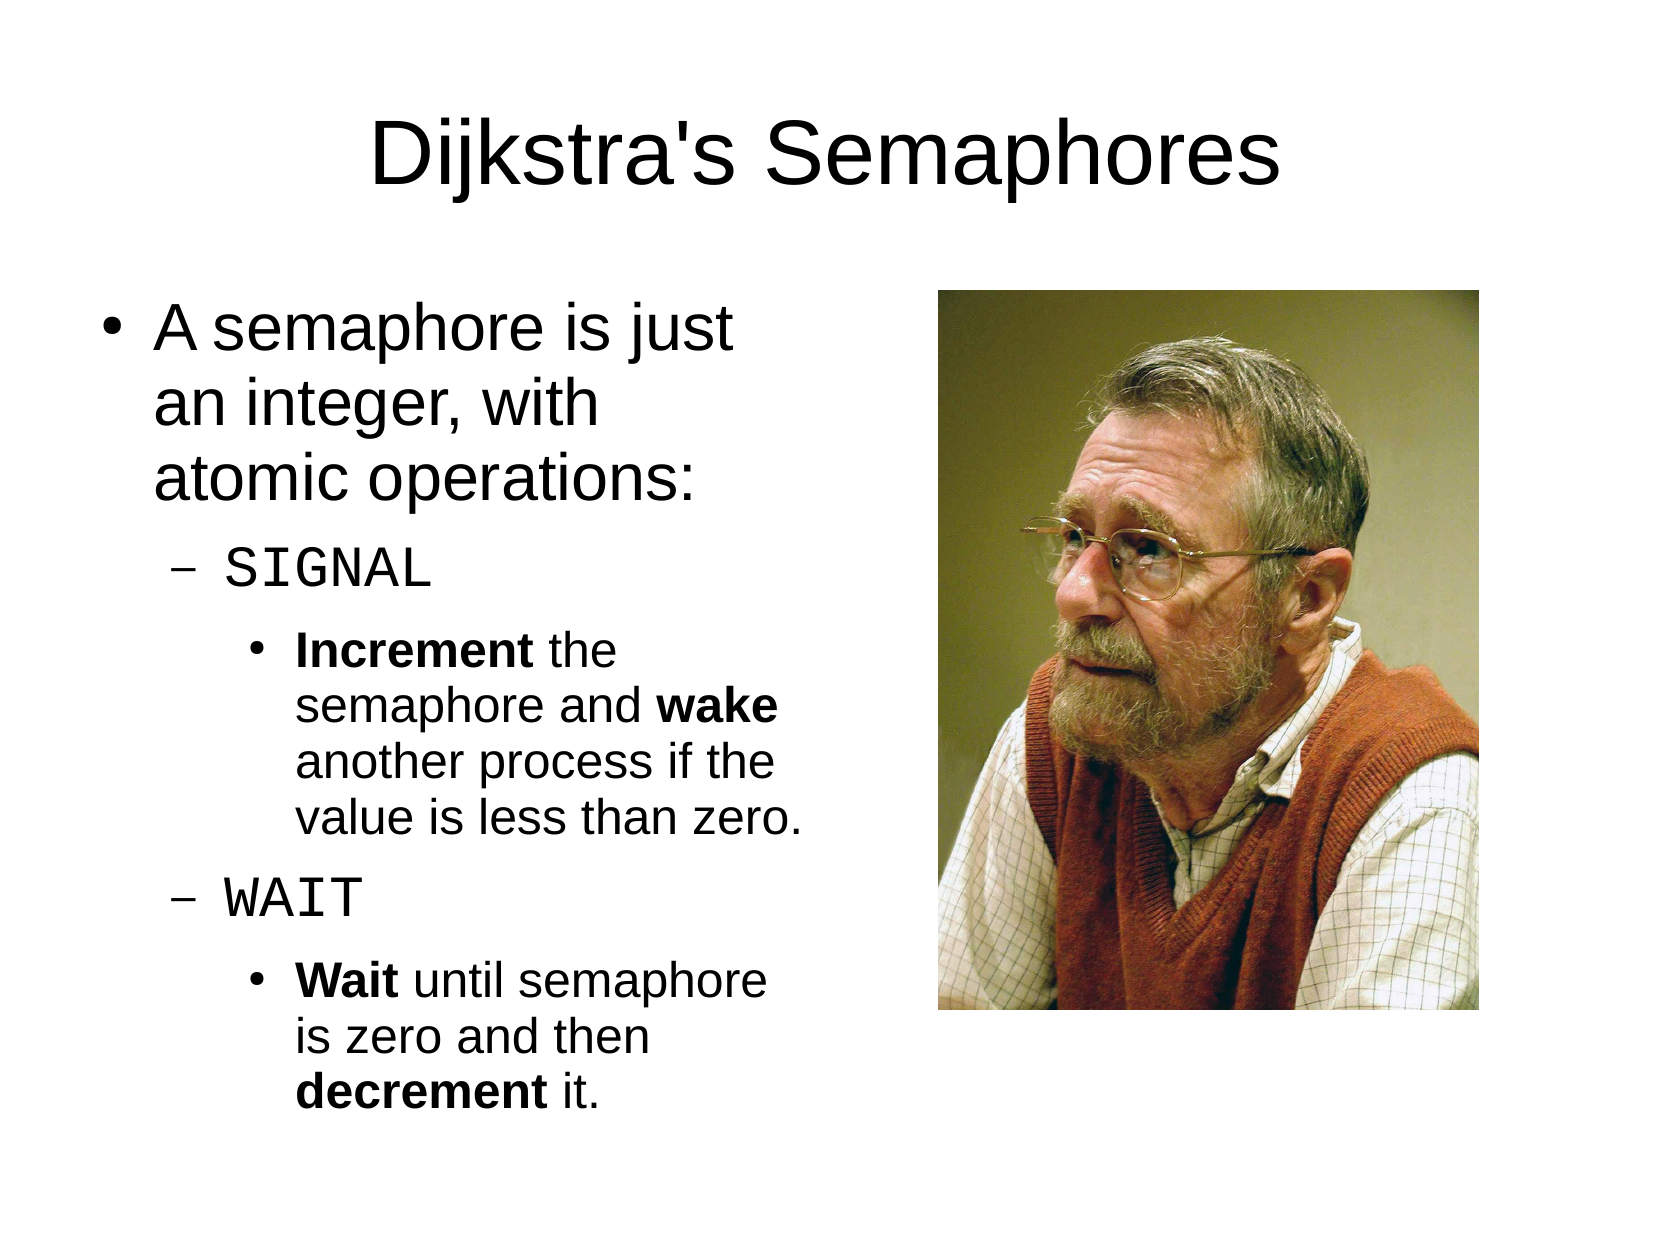

# Dijkstra's Semaphores
A semaphore is just an integer, with atomic operations:
SIGNAL
Increment the semaphore and wake another process if the value is less than zero.
WAIT
Wait until semaphore is zero and then decrement it.